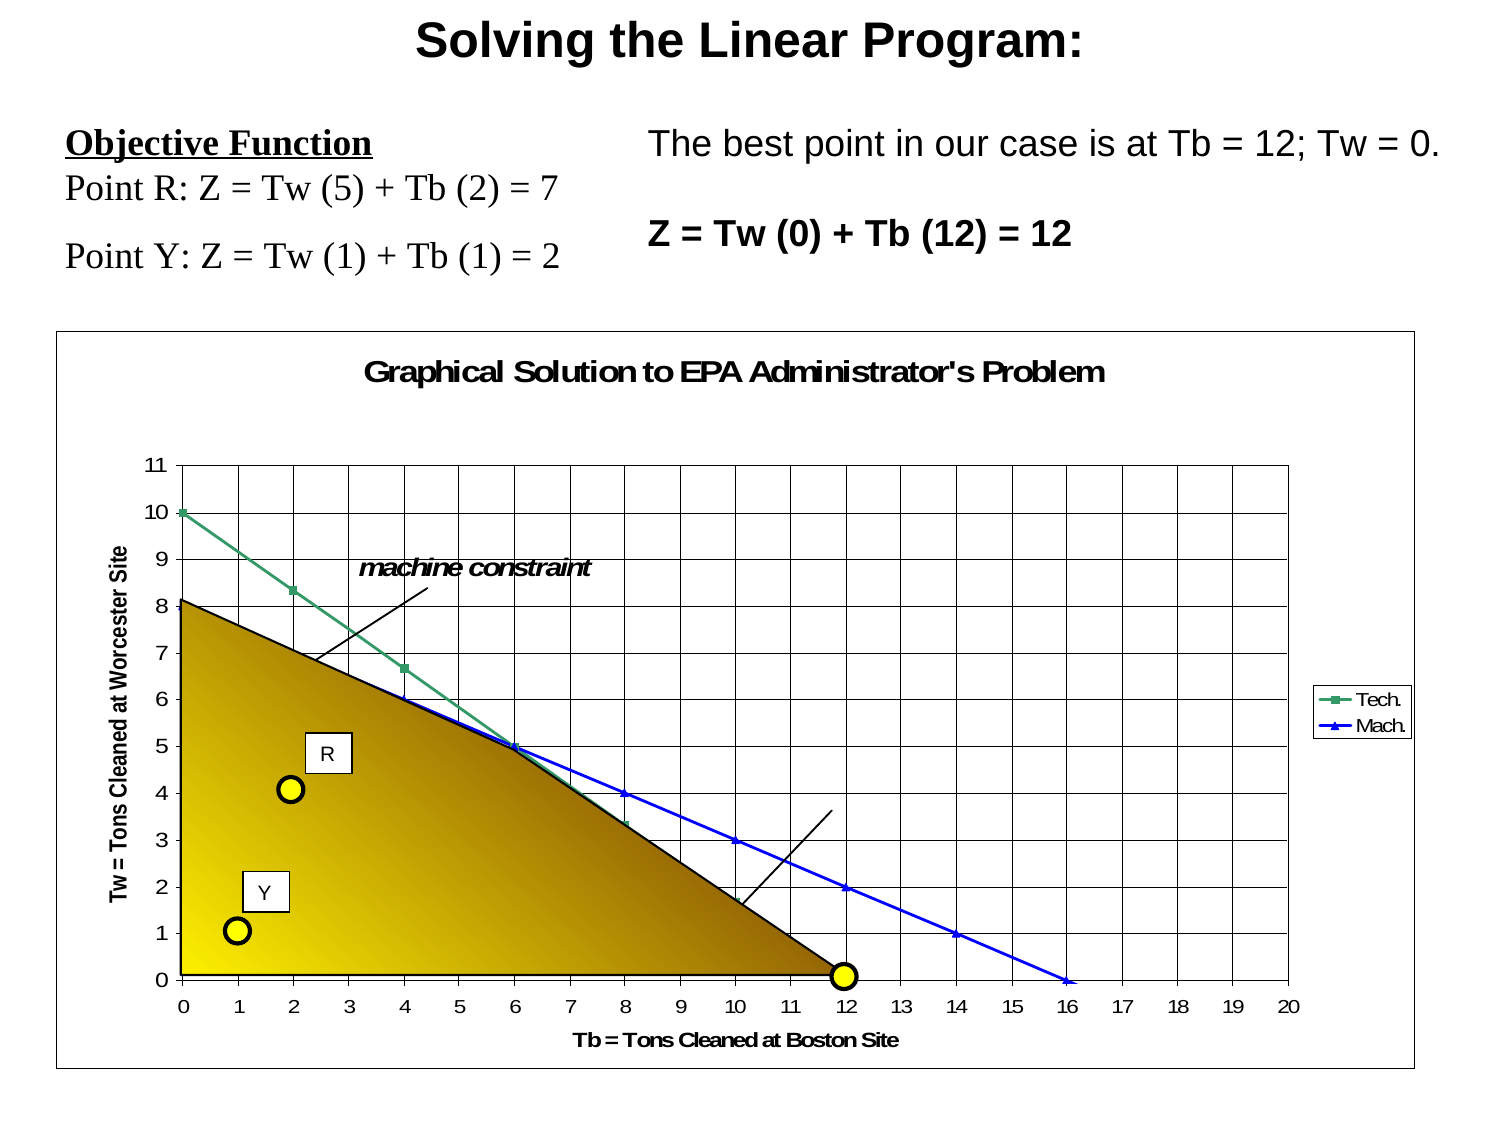

Solving the Linear Program:
Objective Function
Point R: Z = Tw (5) + Tb (2) = 7
Point Y: Z = Tw (1) + Tb (1) = 2
The best point in our case is at Tb = 12; Tw = 0.
Z = Tw (0) + Tb (12) = 12
R
Y